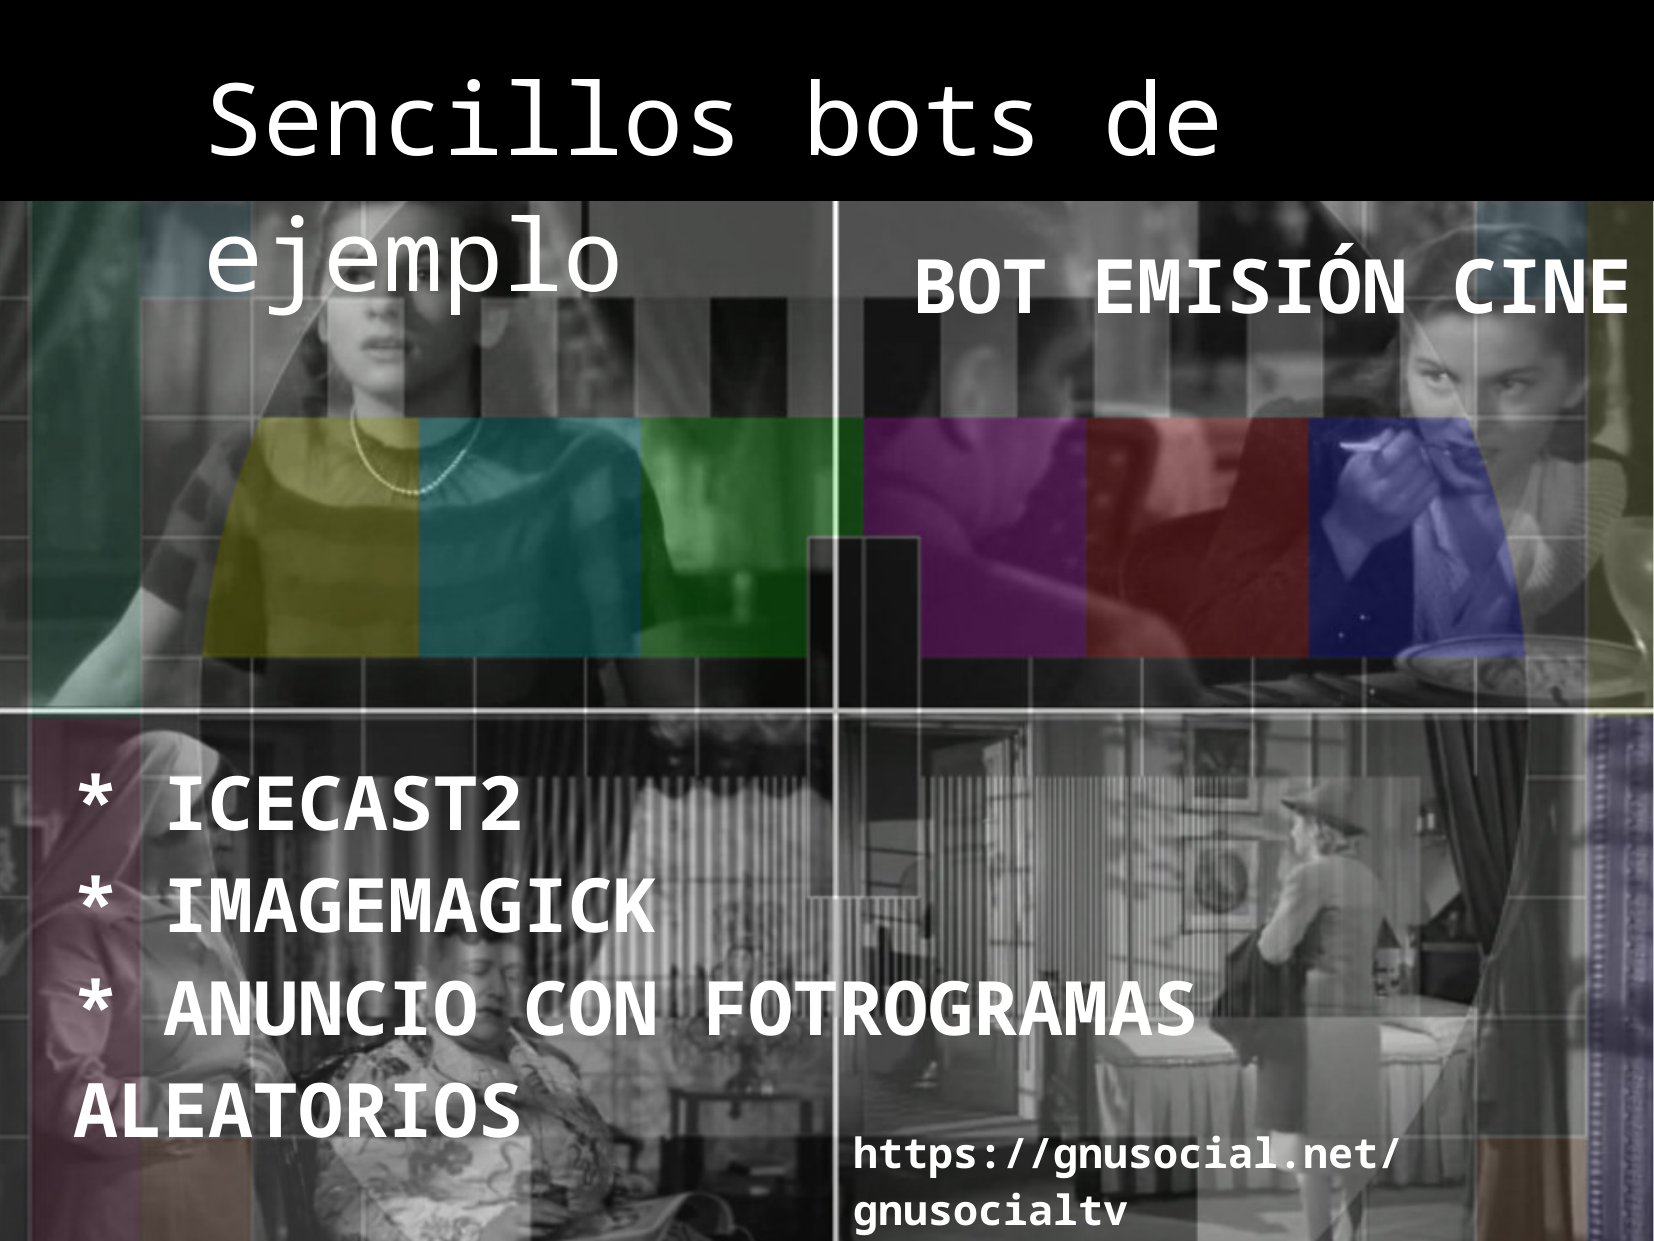

Sencillos bots de ejemplo
BOT EMISIÓN CINE
* ICECAST2
* IMAGEMAGICK
* ANUNCIO CON FOTROGRAMAS ALEATORIOS
https://gnusocial.net/gnusocialtv